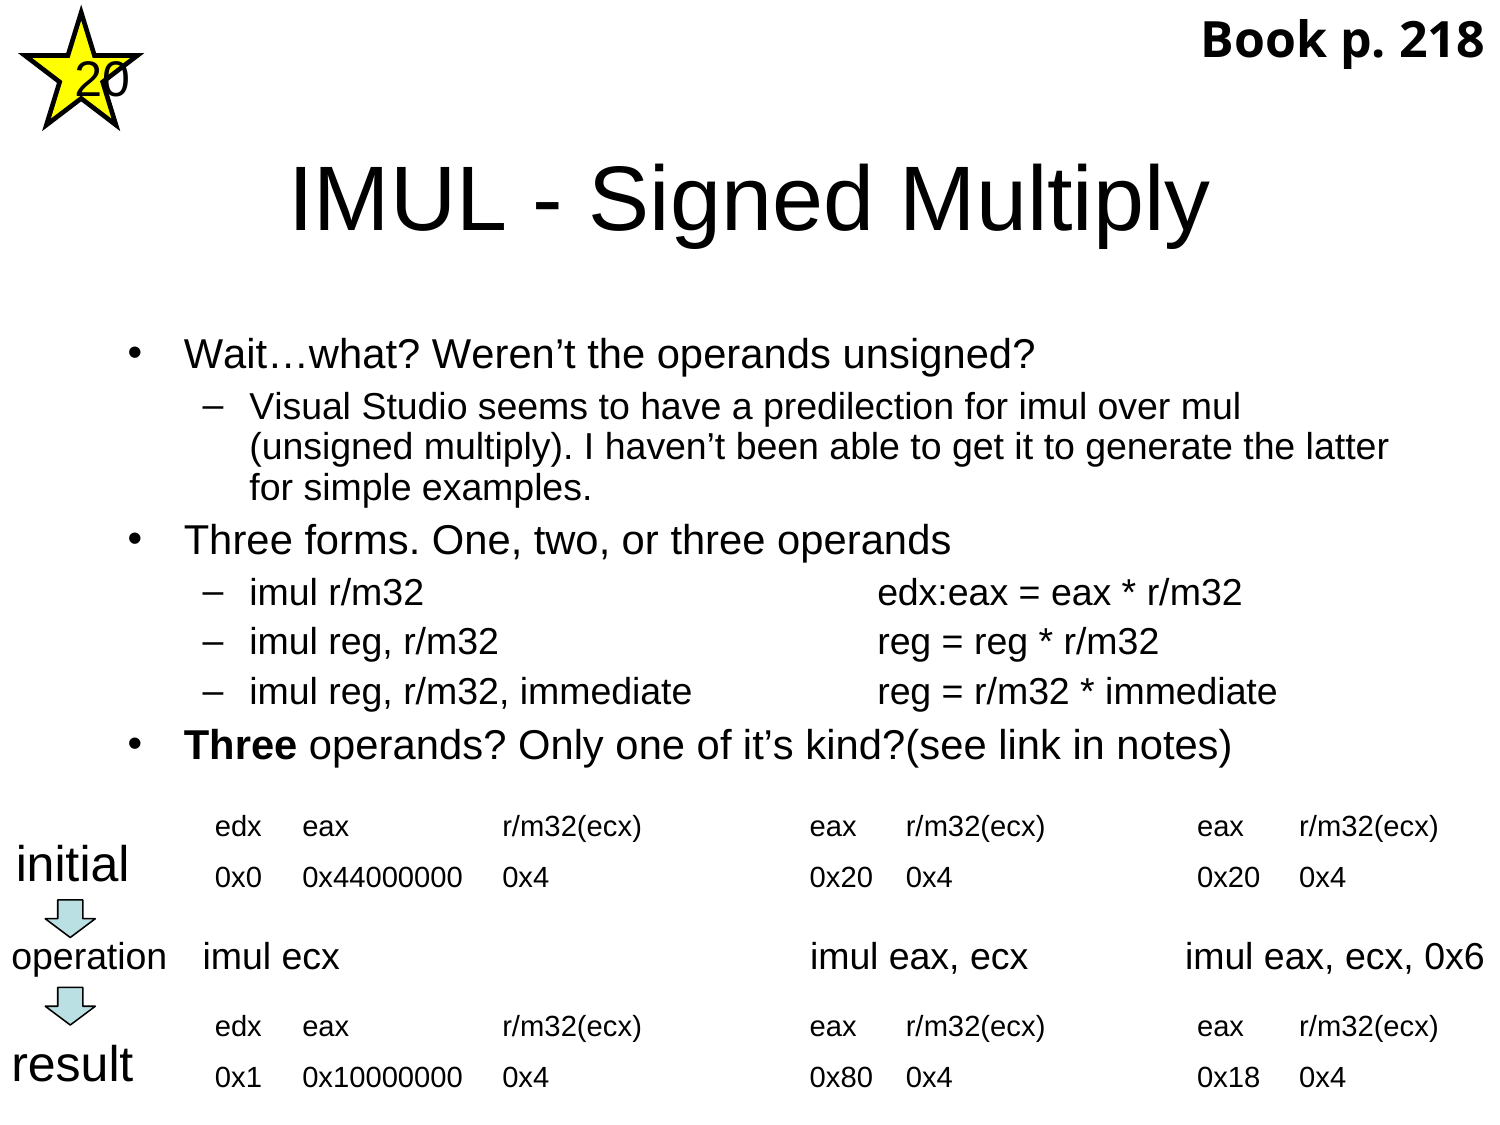

Book p. 218
20
# IMUL - Signed Multiply
Wait…what? Weren’t the operands unsigned?
Visual Studio seems to have a predilection for imul over mul (unsigned multiply). I haven’t been able to get it to generate the latter for simple examples.
Three forms. One, two, or three operands
imul r/m32 			edx:eax = eax * r/m32
imul reg, r/m32 			reg = reg * r/m32
imul reg, r/m32, immediate 		reg = r/m32 * immediate
Three operands? Only one of it’s kind?(see link in notes)
| edx | eax | r/m32(ecx) |
| --- | --- | --- |
| 0x0 | 0x44000000 | 0x4 |
| eax | r/m32(ecx) |
| --- | --- |
| 0x20 | 0x4 |
| eax | r/m32(ecx) |
| --- | --- |
| 0x20 | 0x4 |
initial
operation
imul ecx
imul eax, ecx
imul eax, ecx, 0x6
| edx | eax | r/m32(ecx) |
| --- | --- | --- |
| 0x1 | 0x10000000 | 0x4 |
| eax | r/m32(ecx) |
| --- | --- |
| 0x80 | 0x4 |
| eax | r/m32(ecx) |
| --- | --- |
| 0x18 | 0x4 |
result